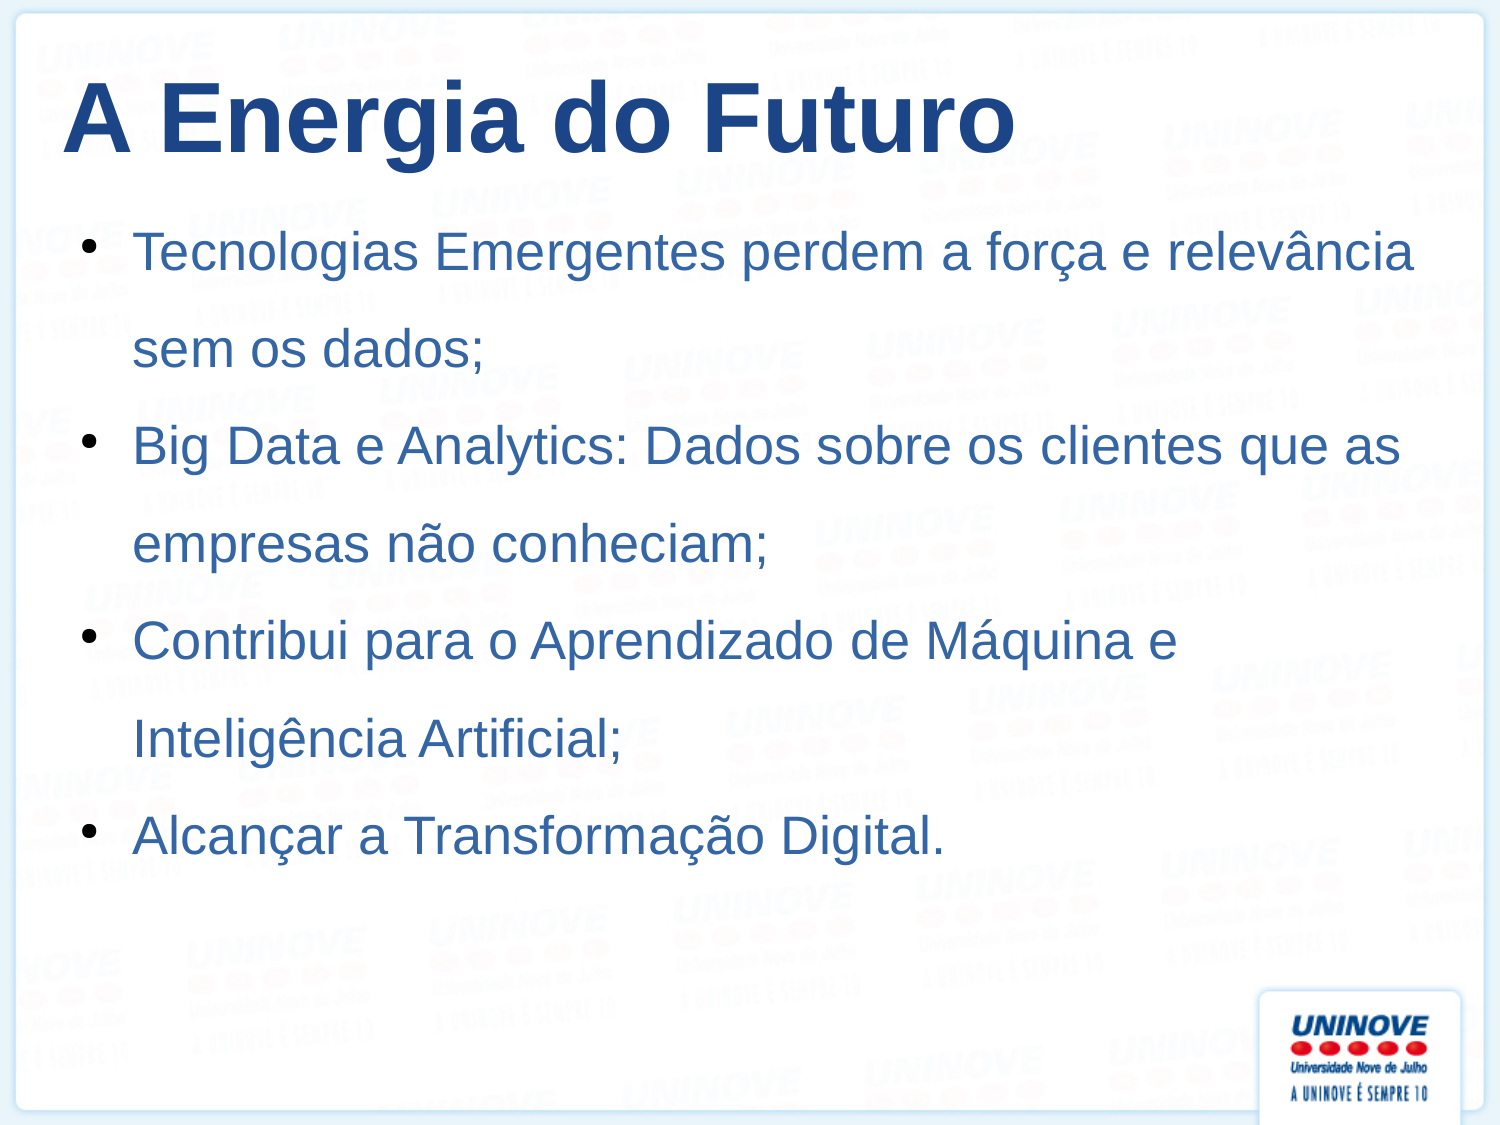

# A Energia do Futuro
Tecnologias Emergentes perdem a força e relevância sem os dados;
Big Data e Analytics: Dados sobre os clientes que as empresas não conheciam;
Contribui para o Aprendizado de Máquina e Inteligência Artificial;
Alcançar a Transformação Digital.